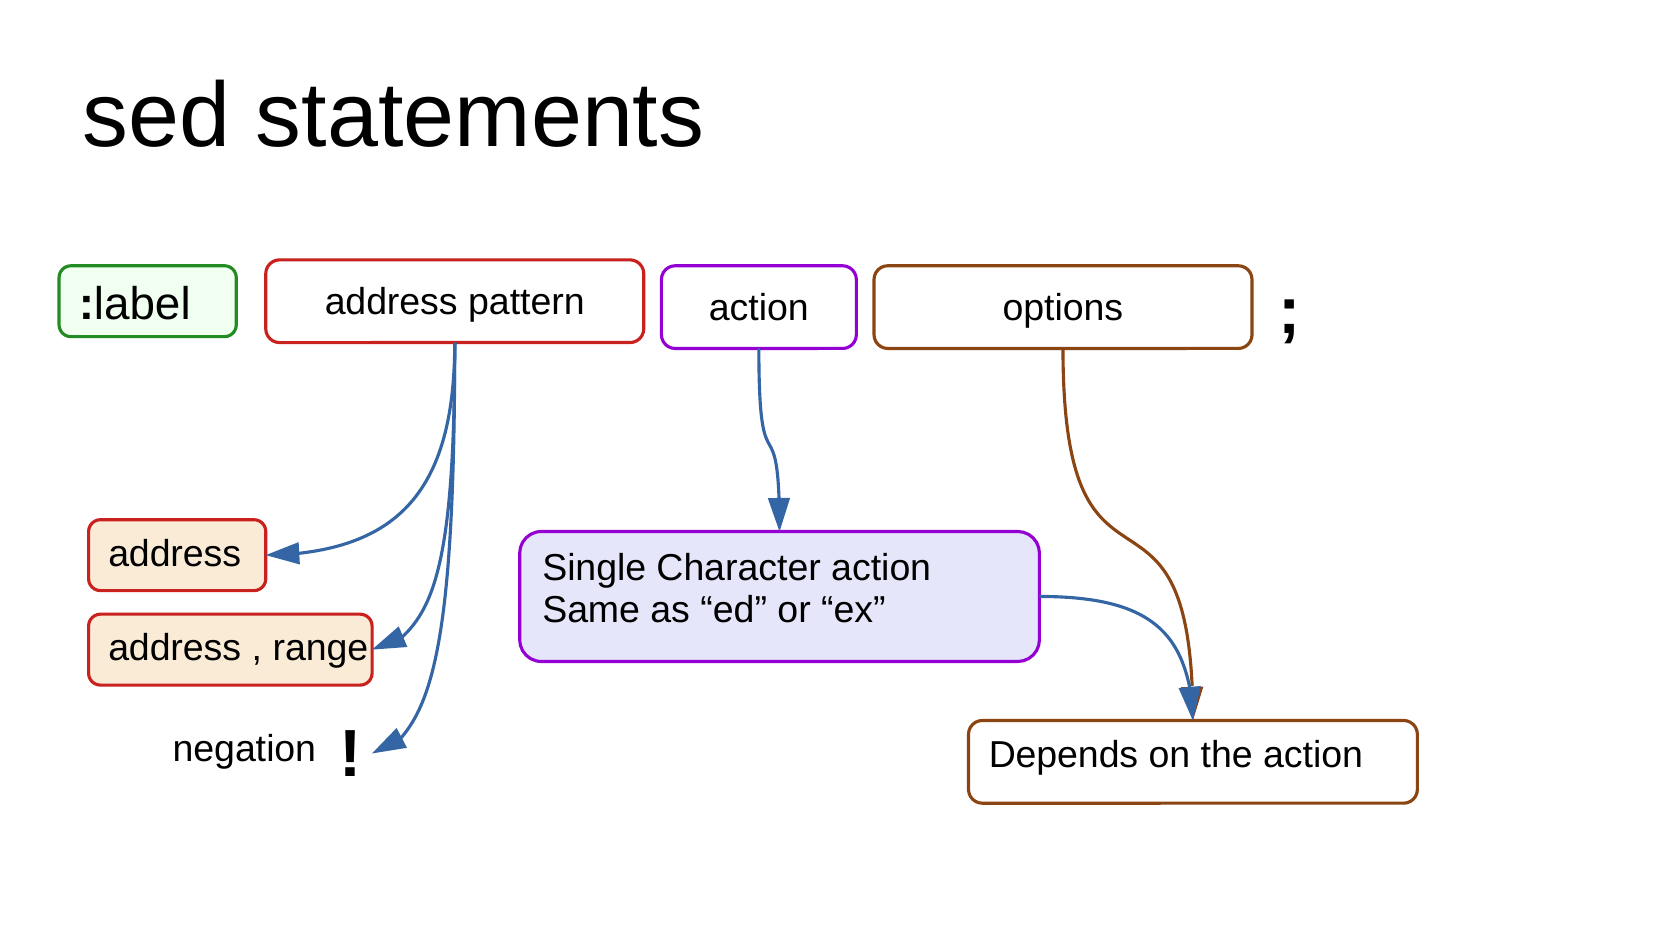

# sed statements
address pattern
;
:label
action
options
address
Single Character action
Same as “ed” or “ex”
address , range
!
negation
Depends on the action